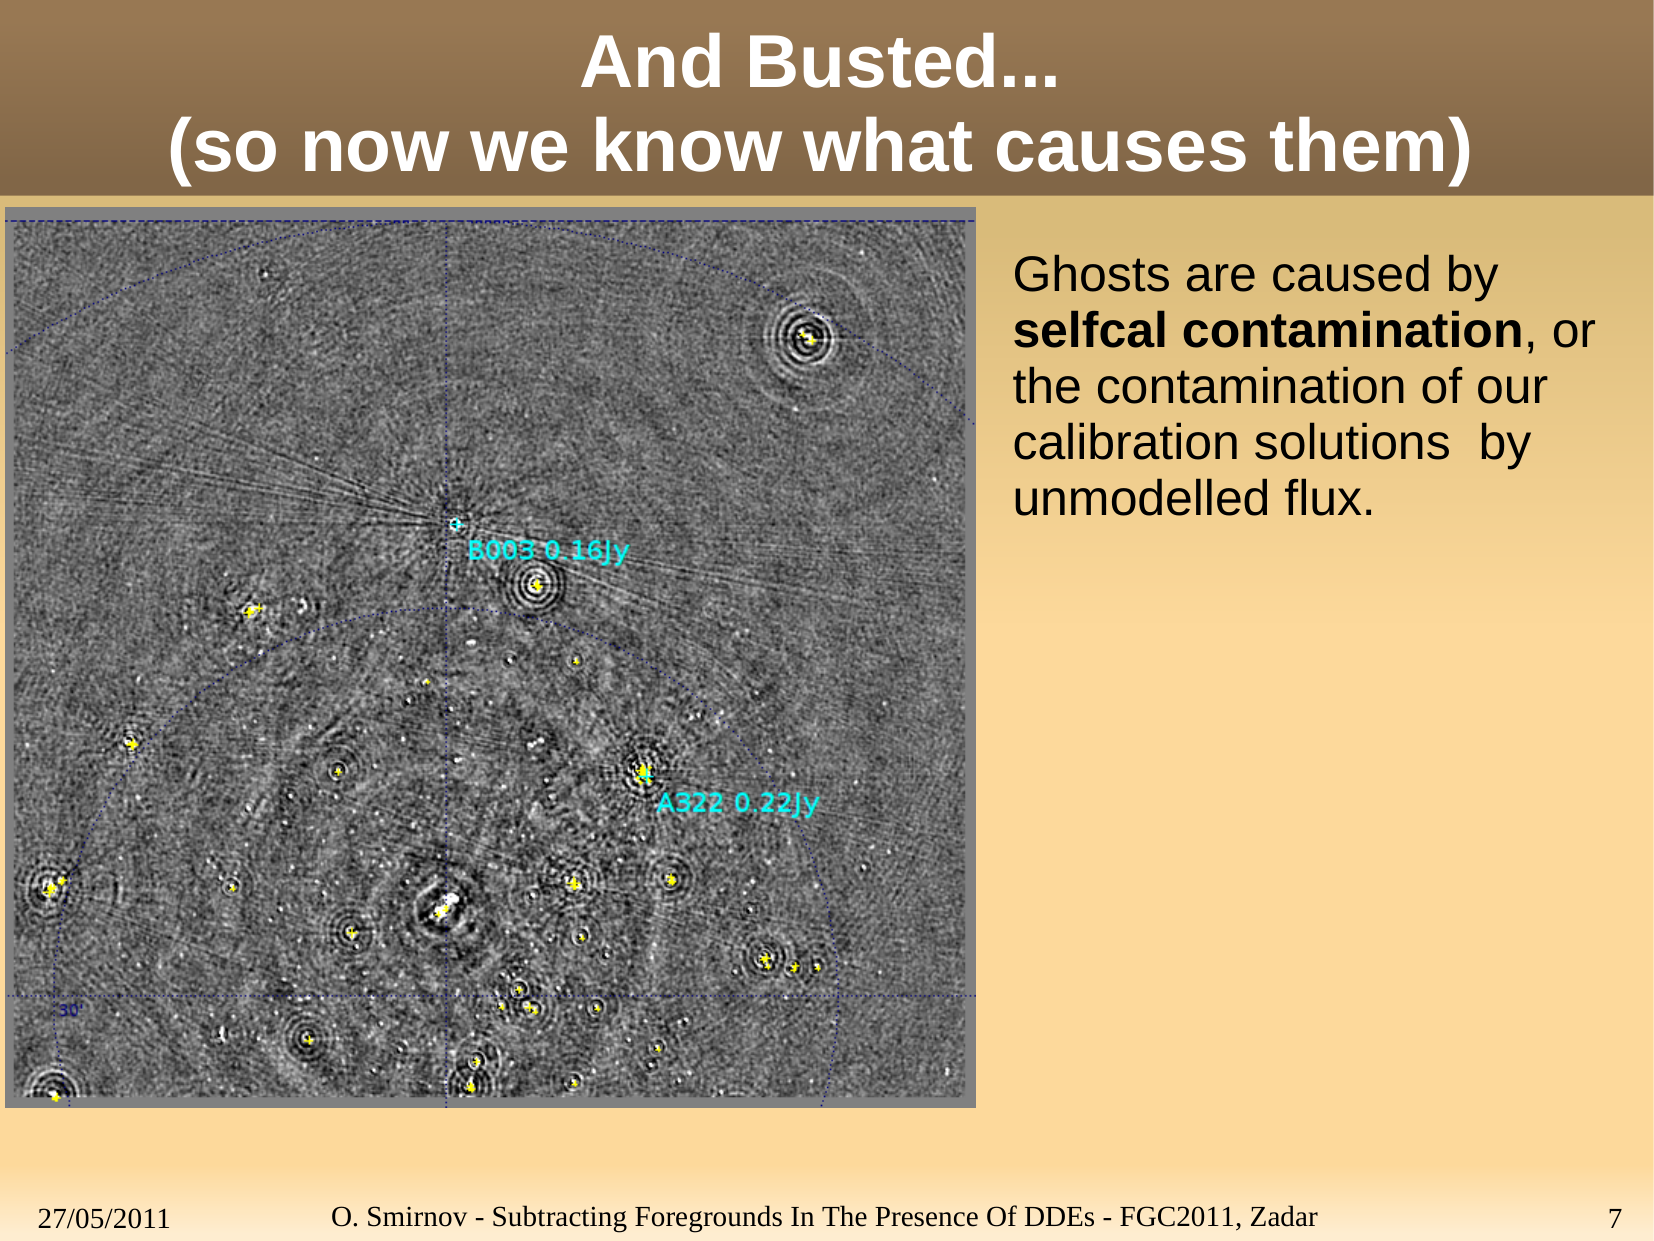

# And Busted... (so now we know what causes them)
Ghosts are caused by selfcal contamination, or the contamination of our calibration solutions by unmodelled flux.
O. Smirnov - Subtracting Foregrounds In The Presence Of DDEs - FGC2011, Zadar
27/05/2011
7